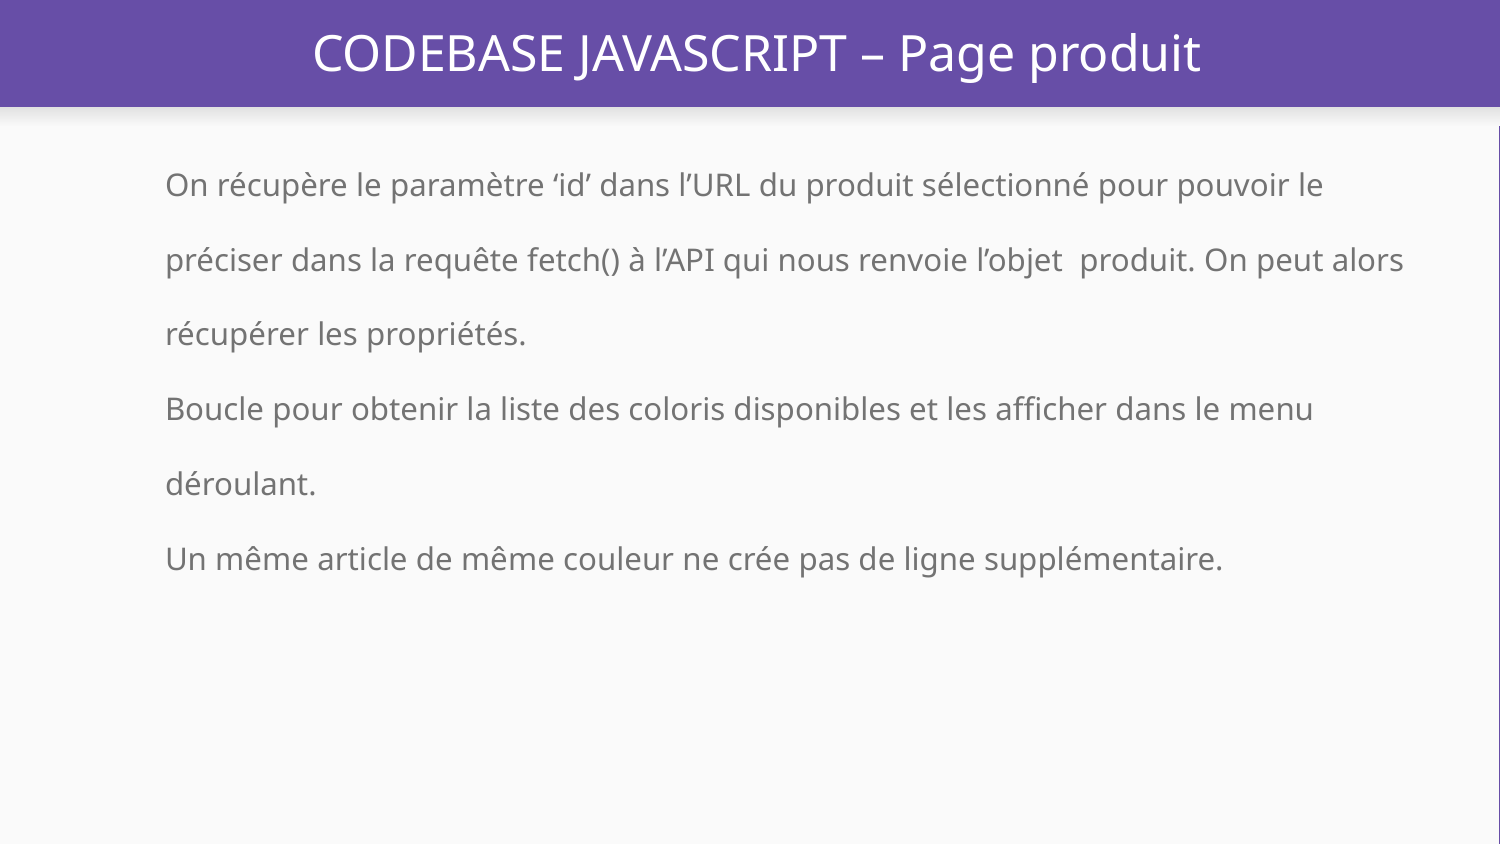

# CODEBASE JAVASCRIPT – Page produit
On récupère le paramètre ‘id’ dans l’URL du produit sélectionné pour pouvoir le préciser dans la requête fetch() à l’API qui nous renvoie l’objet produit. On peut alors récupérer les propriétés.
Boucle pour obtenir la liste des coloris disponibles et les afficher dans le menu déroulant.
Un même article de même couleur ne crée pas de ligne supplémentaire.